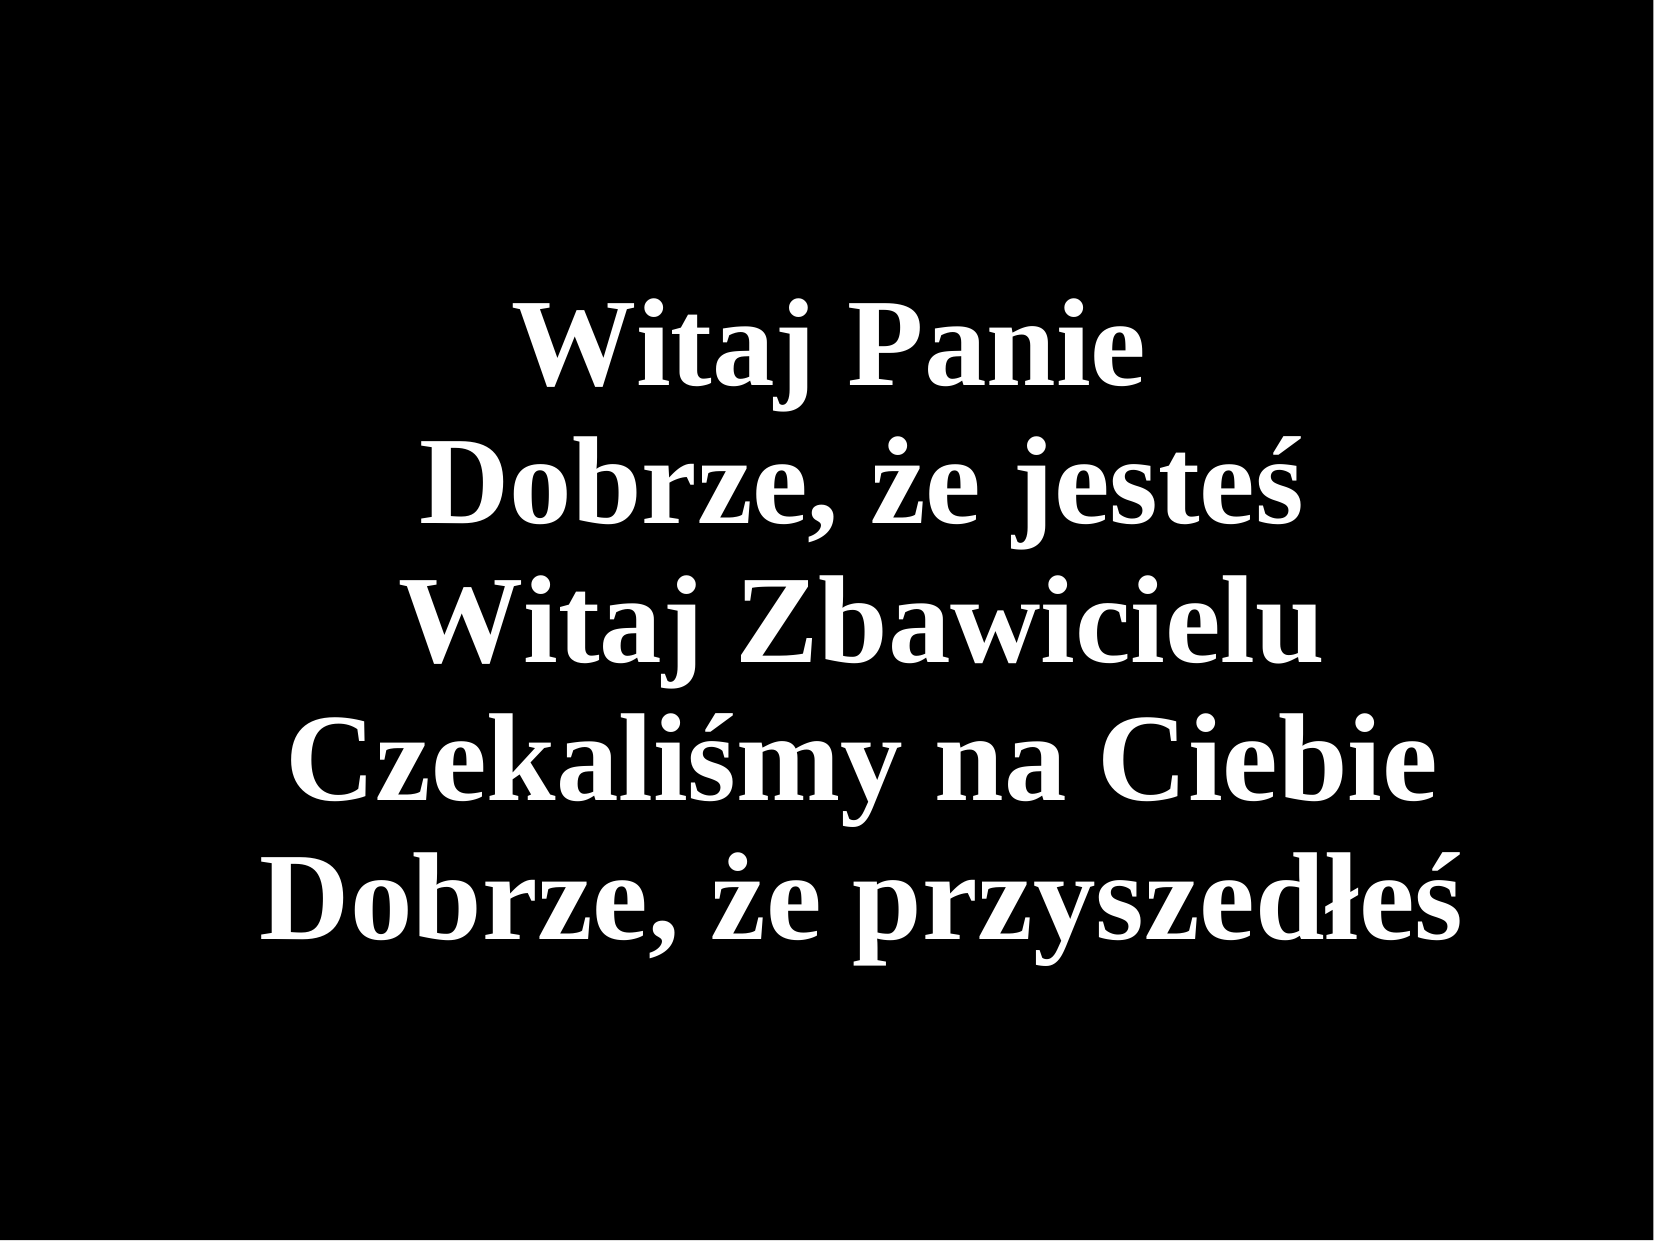

# Witaj Panie Dobrze, że jesteś Witaj Zbawicielu Czekaliśmy na Ciebie Dobrze, że przyszedłeś